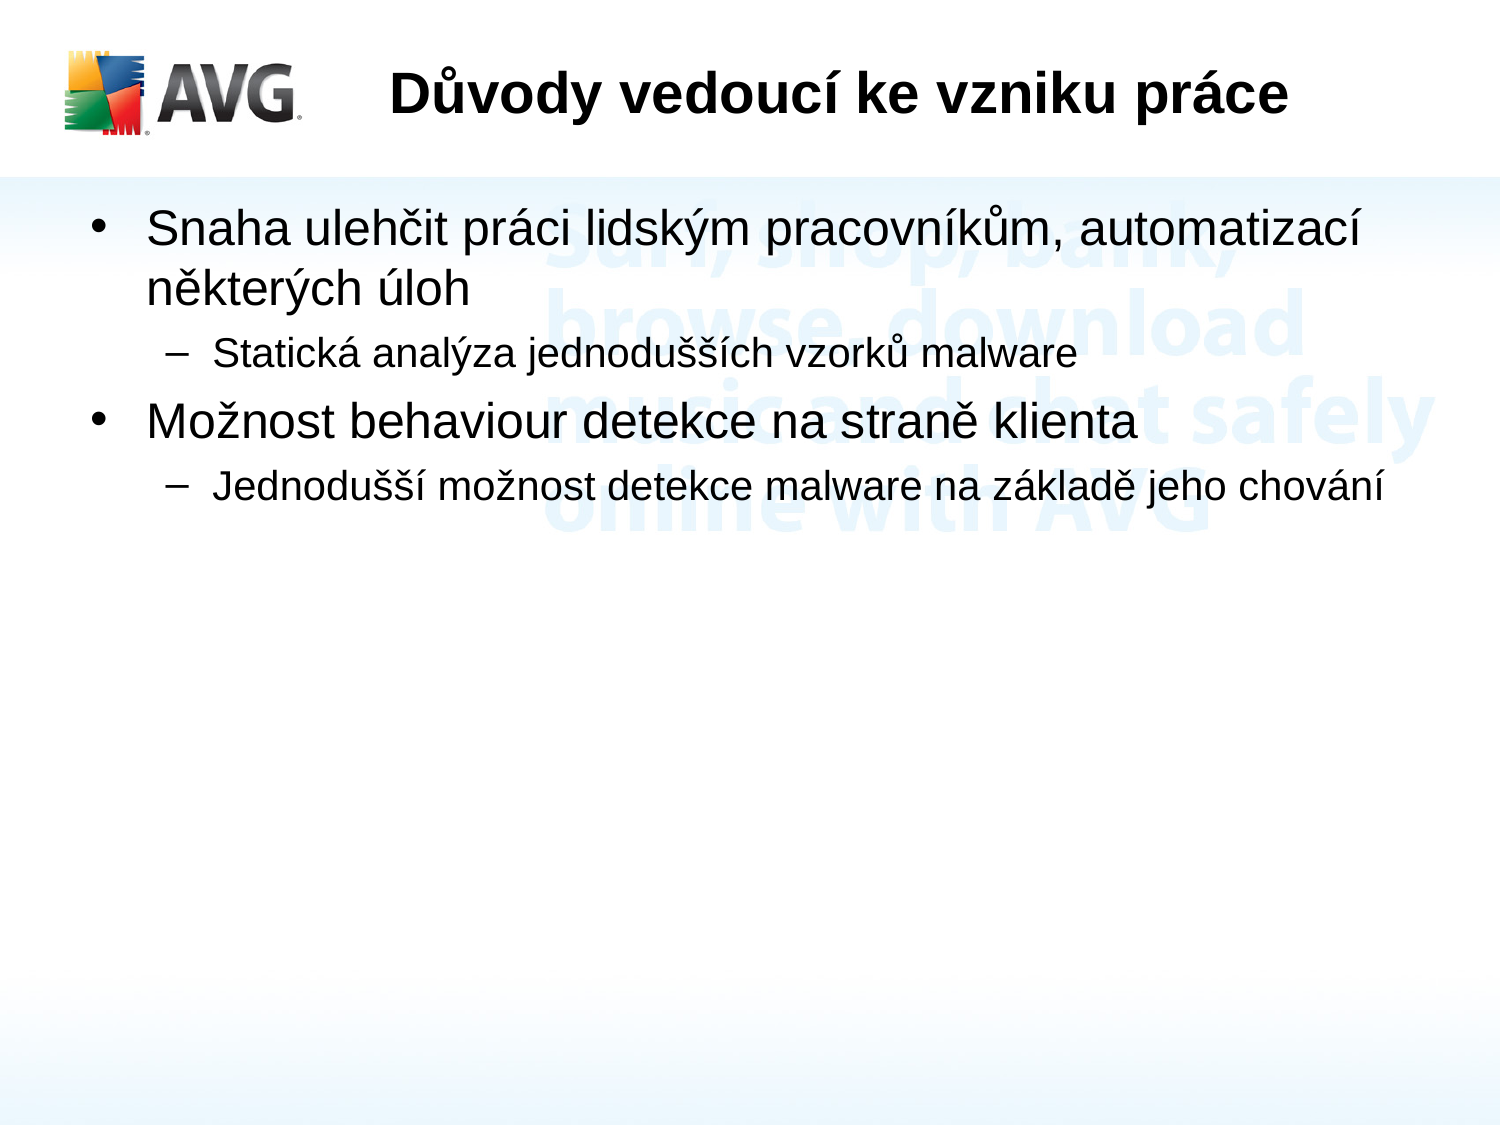

# Důvody vedoucí ke vzniku práce
Snaha ulehčit práci lidským pracovníkům, automatizací některých úloh
Statická analýza jednodušších vzorků malware
Možnost behaviour detekce na straně klienta
Jednodušší možnost detekce malware na základě jeho chování